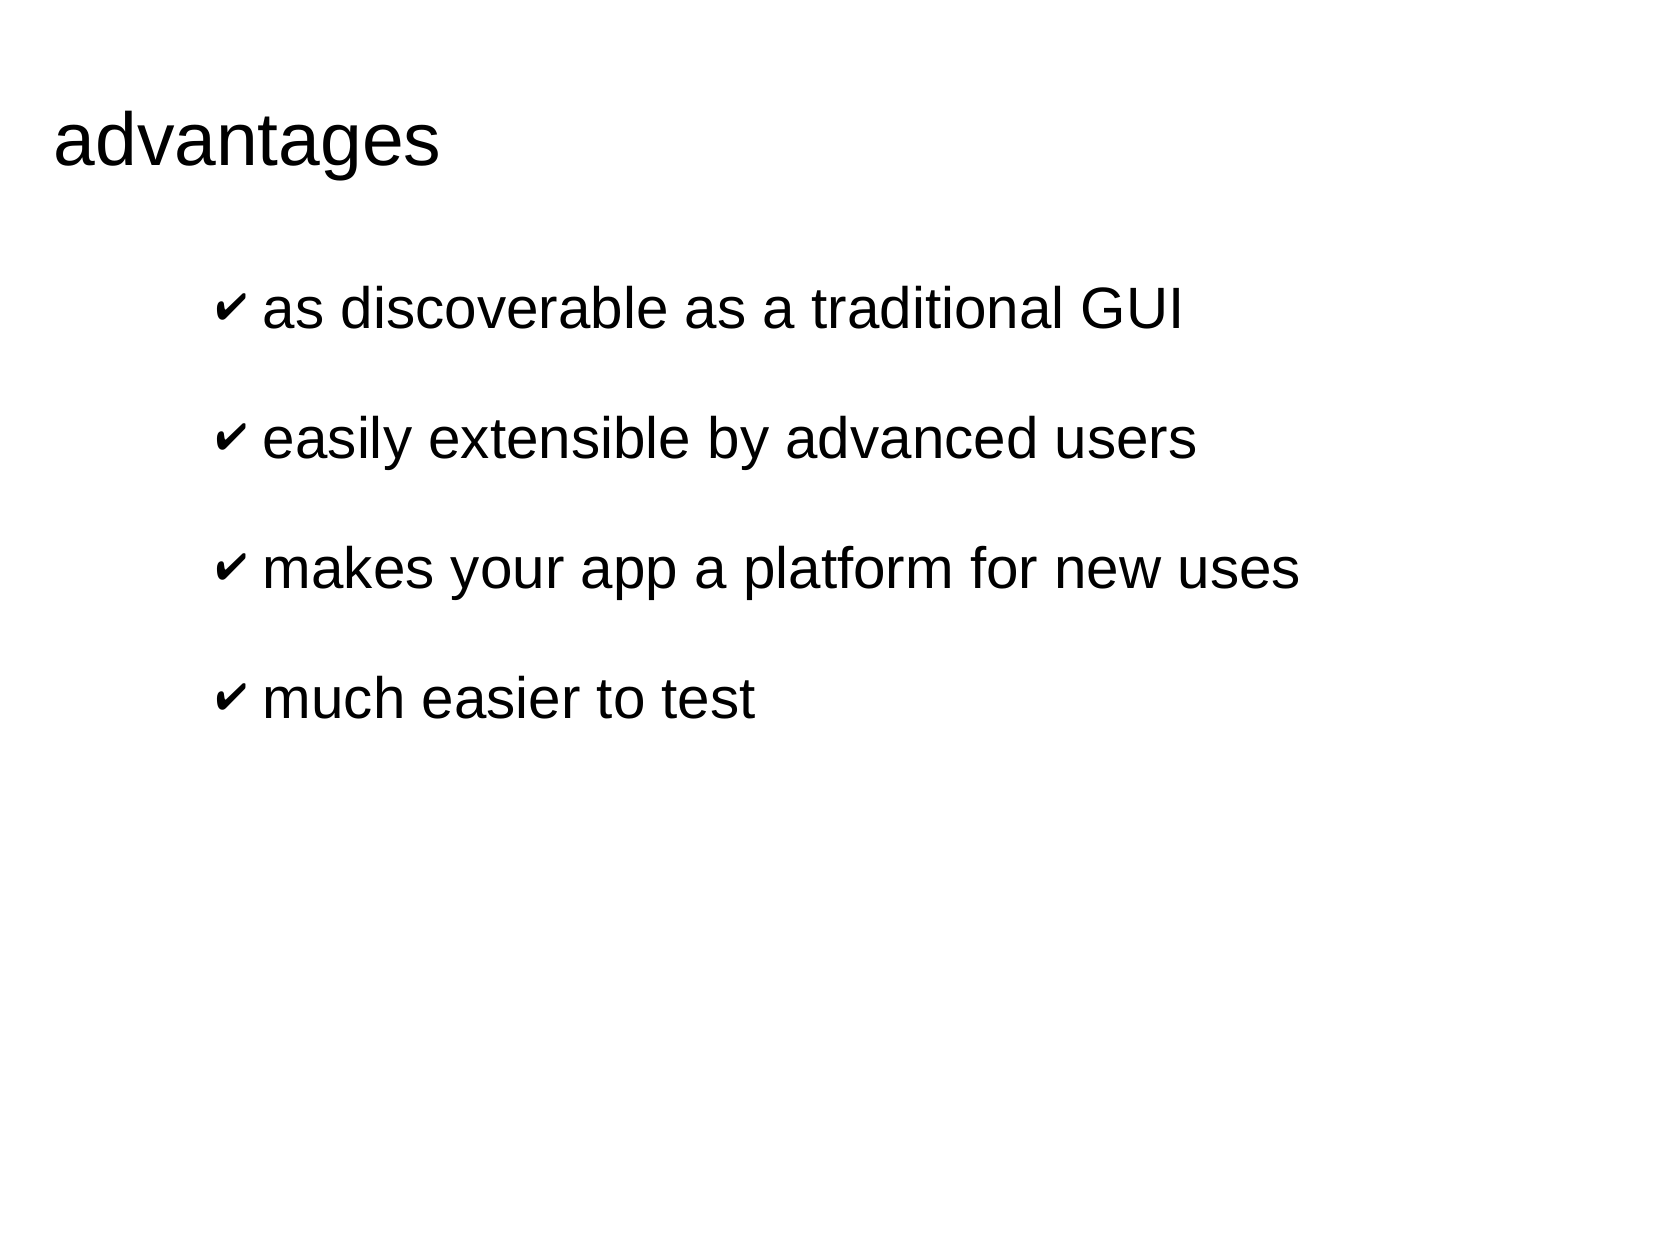

# advantages
 as discoverable as a traditional GUI
 easily extensible by advanced users
 makes your app a platform for new uses
 much easier to test